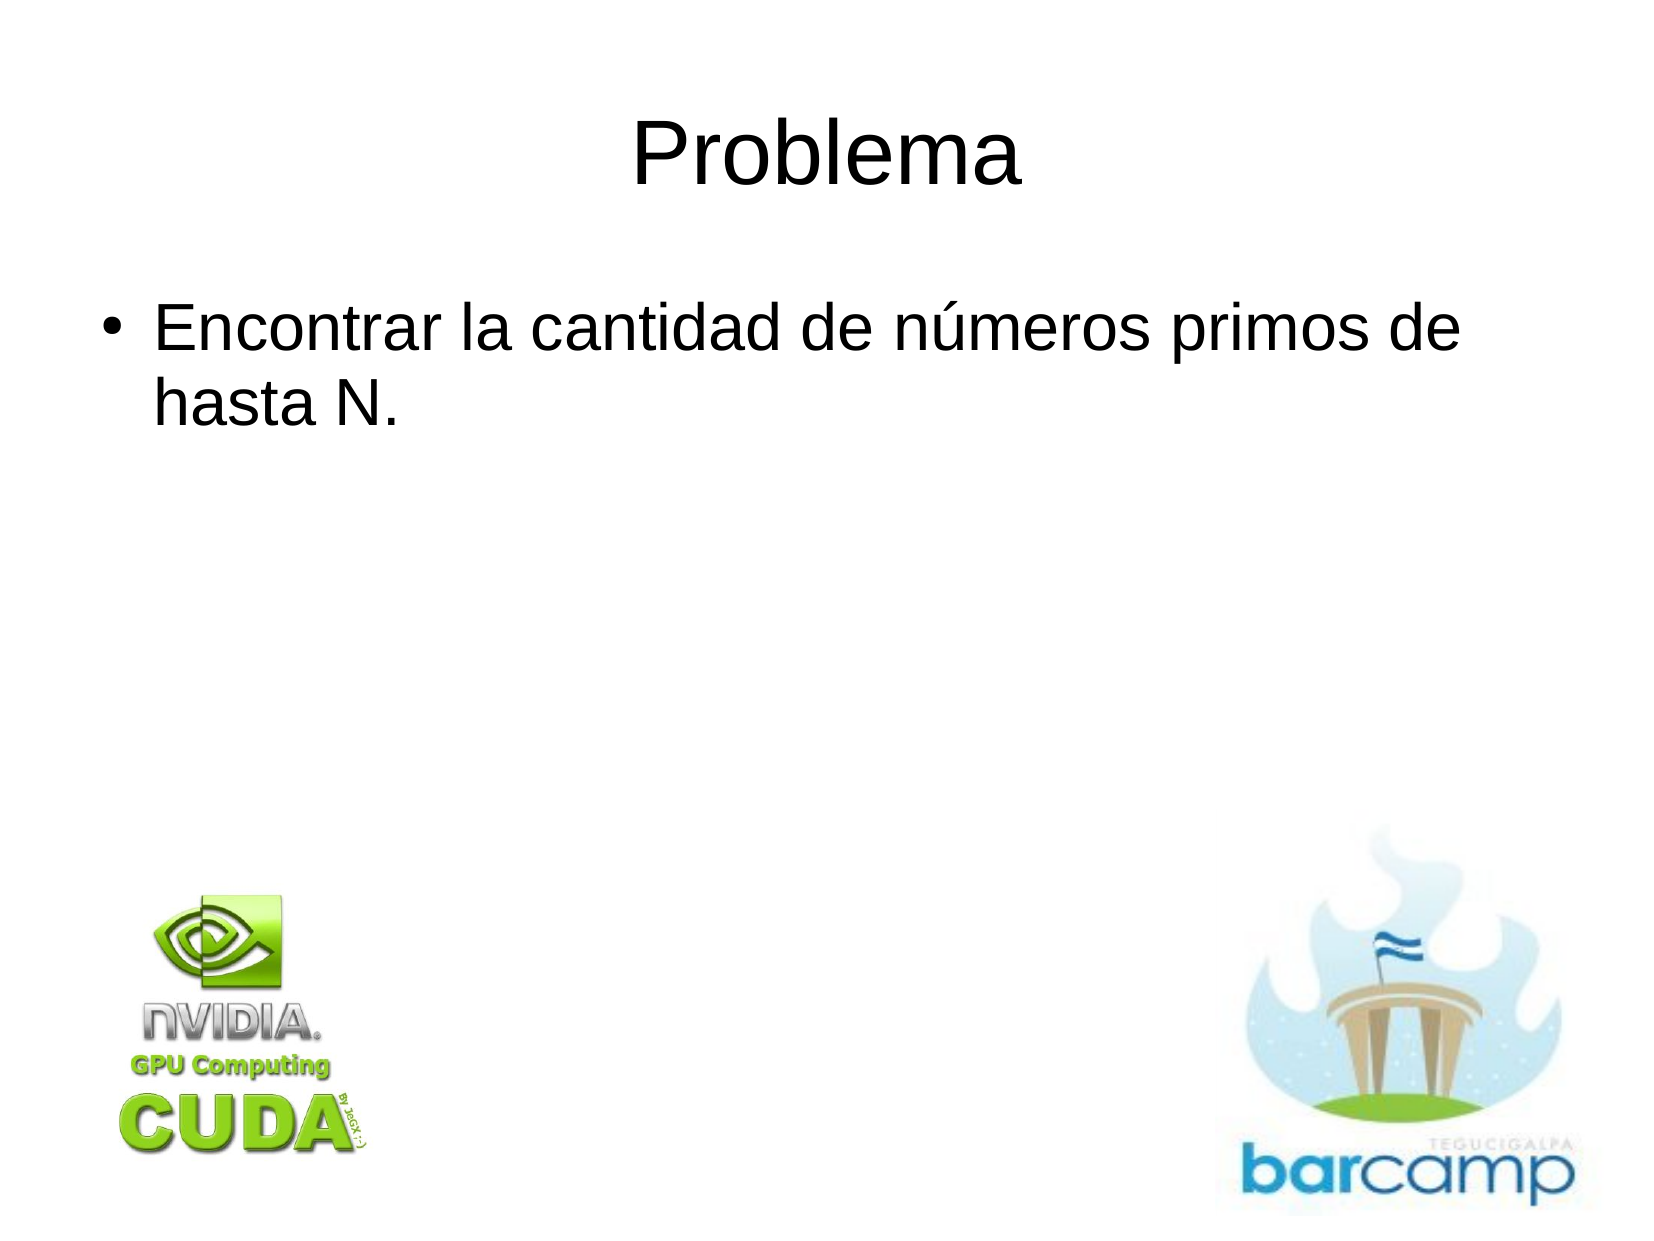

# Problema
Encontrar la cantidad de números primos de hasta N.